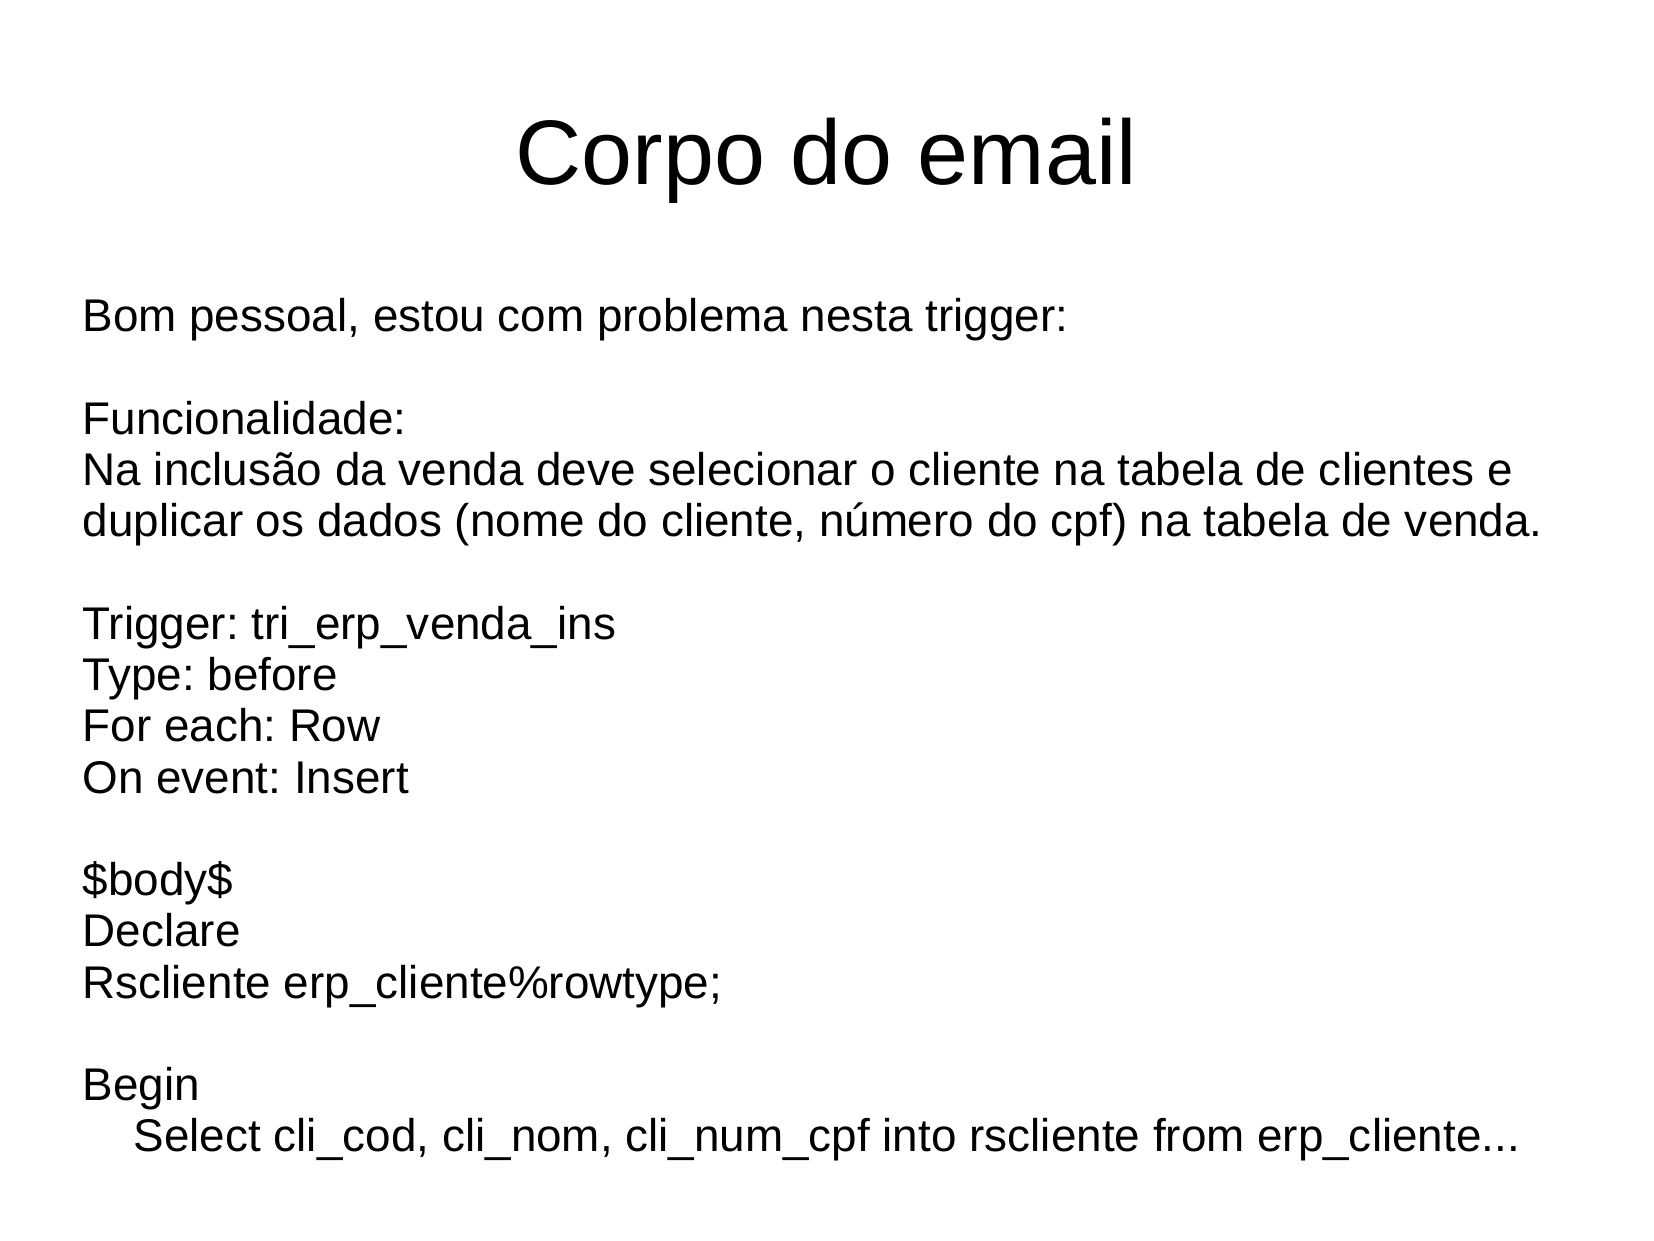

Corpo do email
# Bom pessoal, estou com problema nesta trigger:
Funcionalidade:
Na inclusão da venda deve selecionar o cliente na tabela de clientes e duplicar os dados (nome do cliente, número do cpf) na tabela de venda.
Trigger: tri_erp_venda_ins
Type: before
For each: Row
On event: Insert
$body$
Declare
Rscliente erp_cliente%rowtype;
Begin
 Select cli_cod, cli_nom, cli_num_cpf into rscliente from erp_cliente...